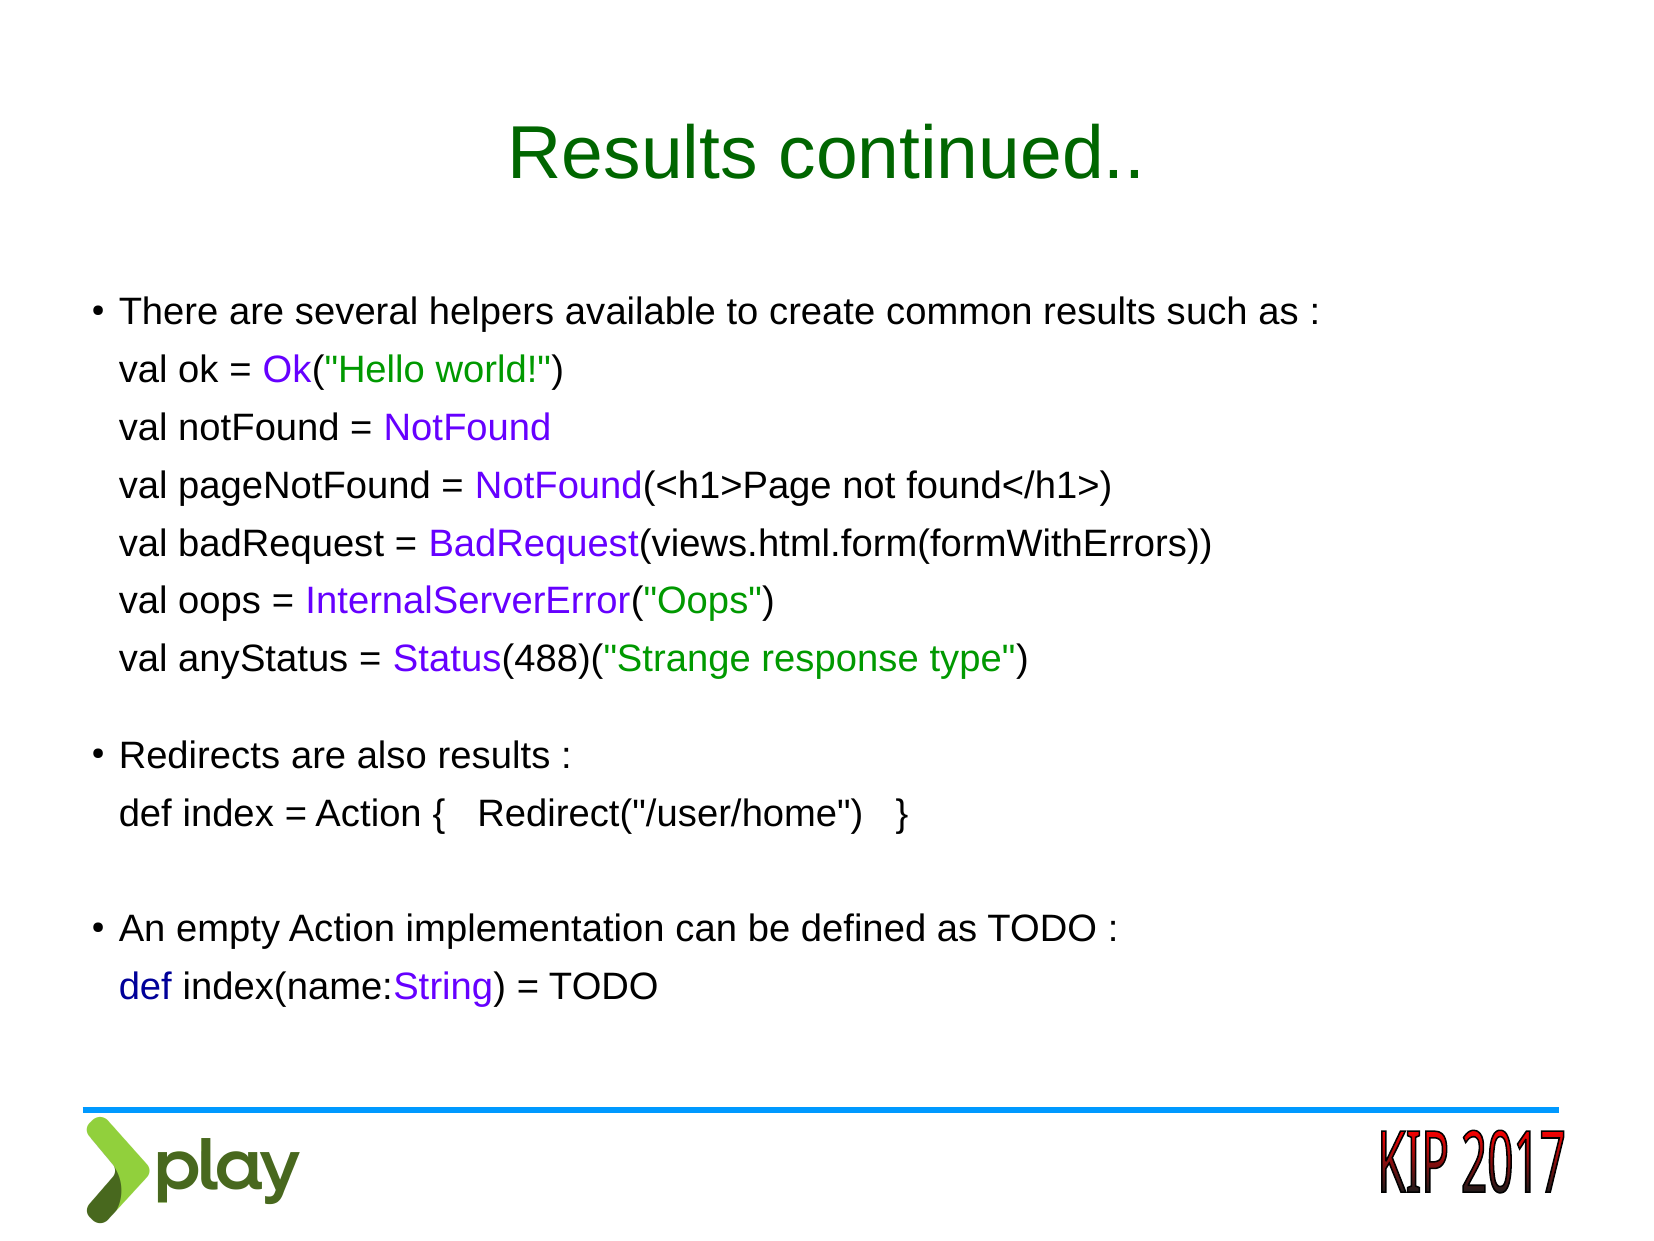

# Results continued..
There are several helpers available to create common results such as :
val ok = Ok("Hello world!")
val notFound = NotFound
val pageNotFound = NotFound(<h1>Page not found</h1>)
val badRequest = BadRequest(views.html.form(formWithErrors))
val oops = InternalServerError("Oops")
val anyStatus = Status(488)("Strange response type")
Redirects are also results :
def index = Action { Redirect("/user/home") }
An empty Action implementation can be defined as TODO :
def index(name:String) = TODO